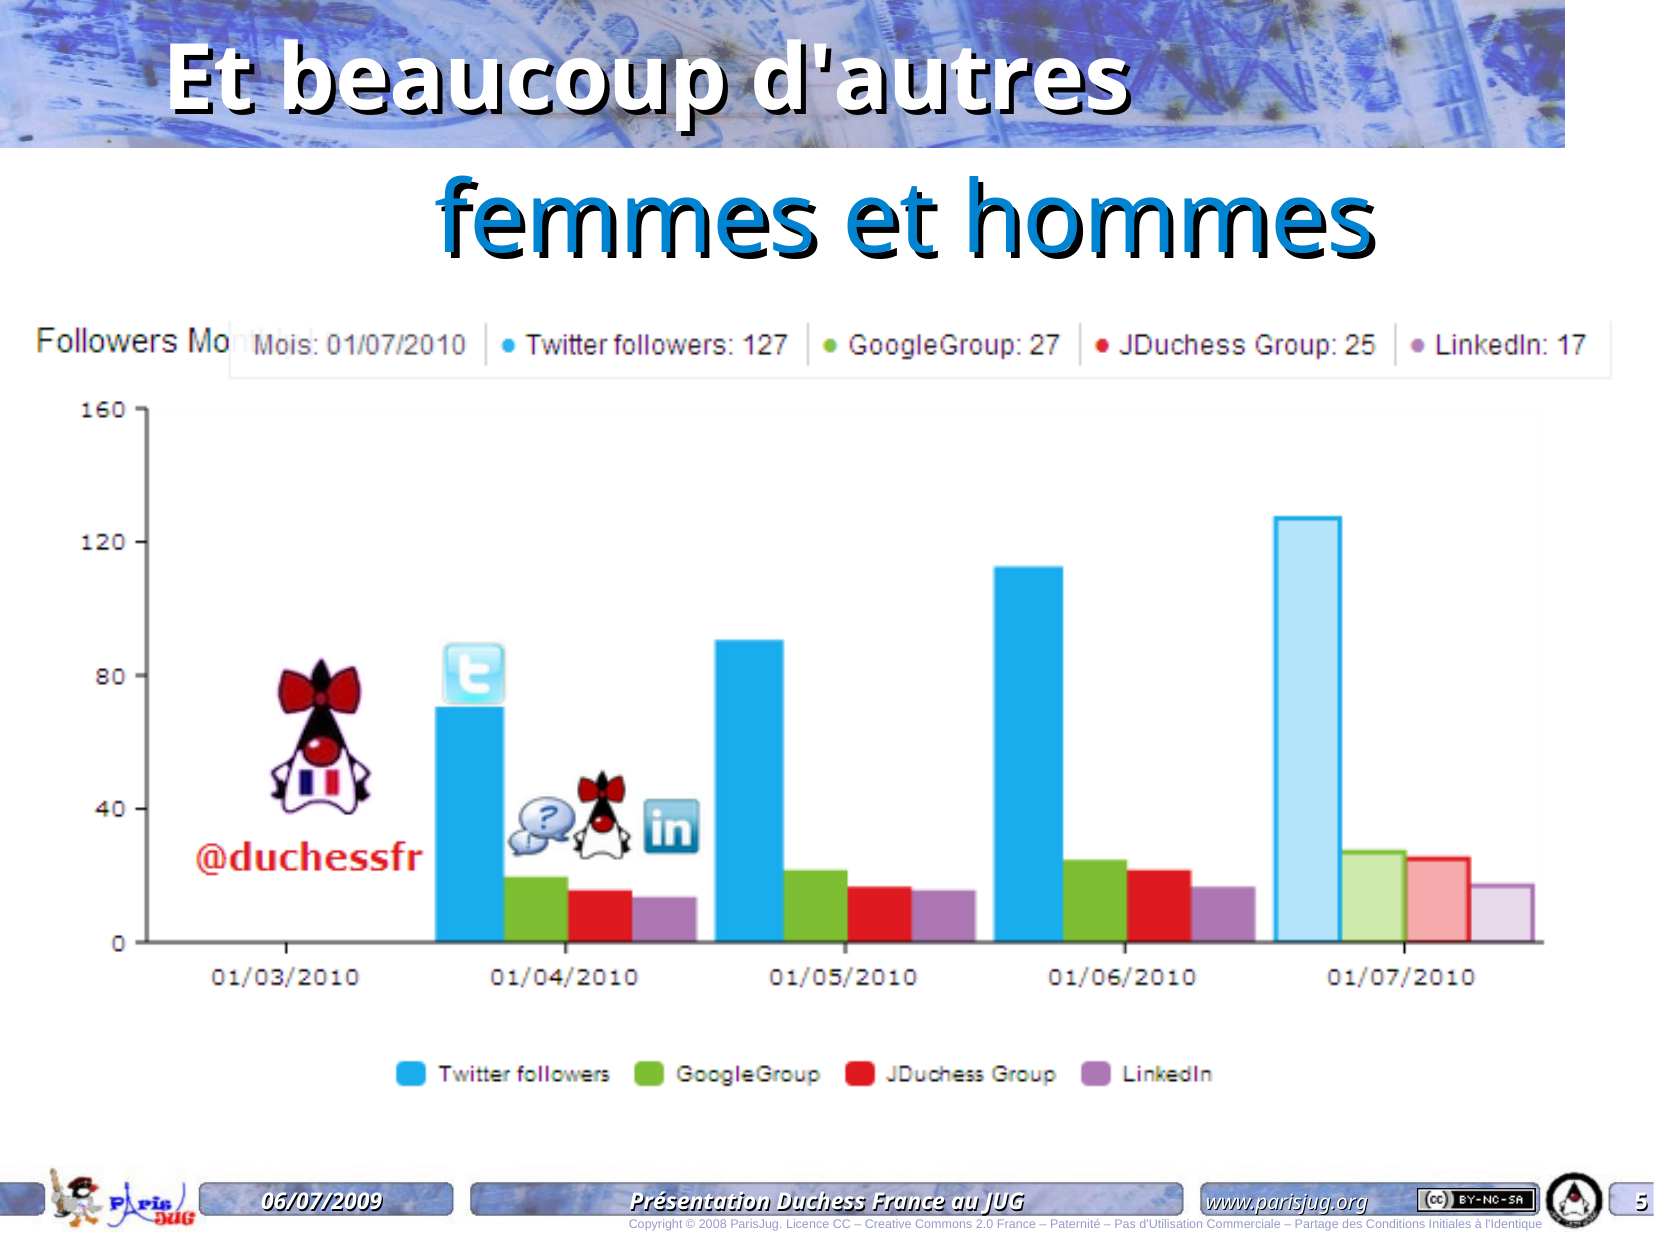

# Et beaucoup d'autres
femmes et hommes
06/07/2009
Présentation Duchess France au JUG
5